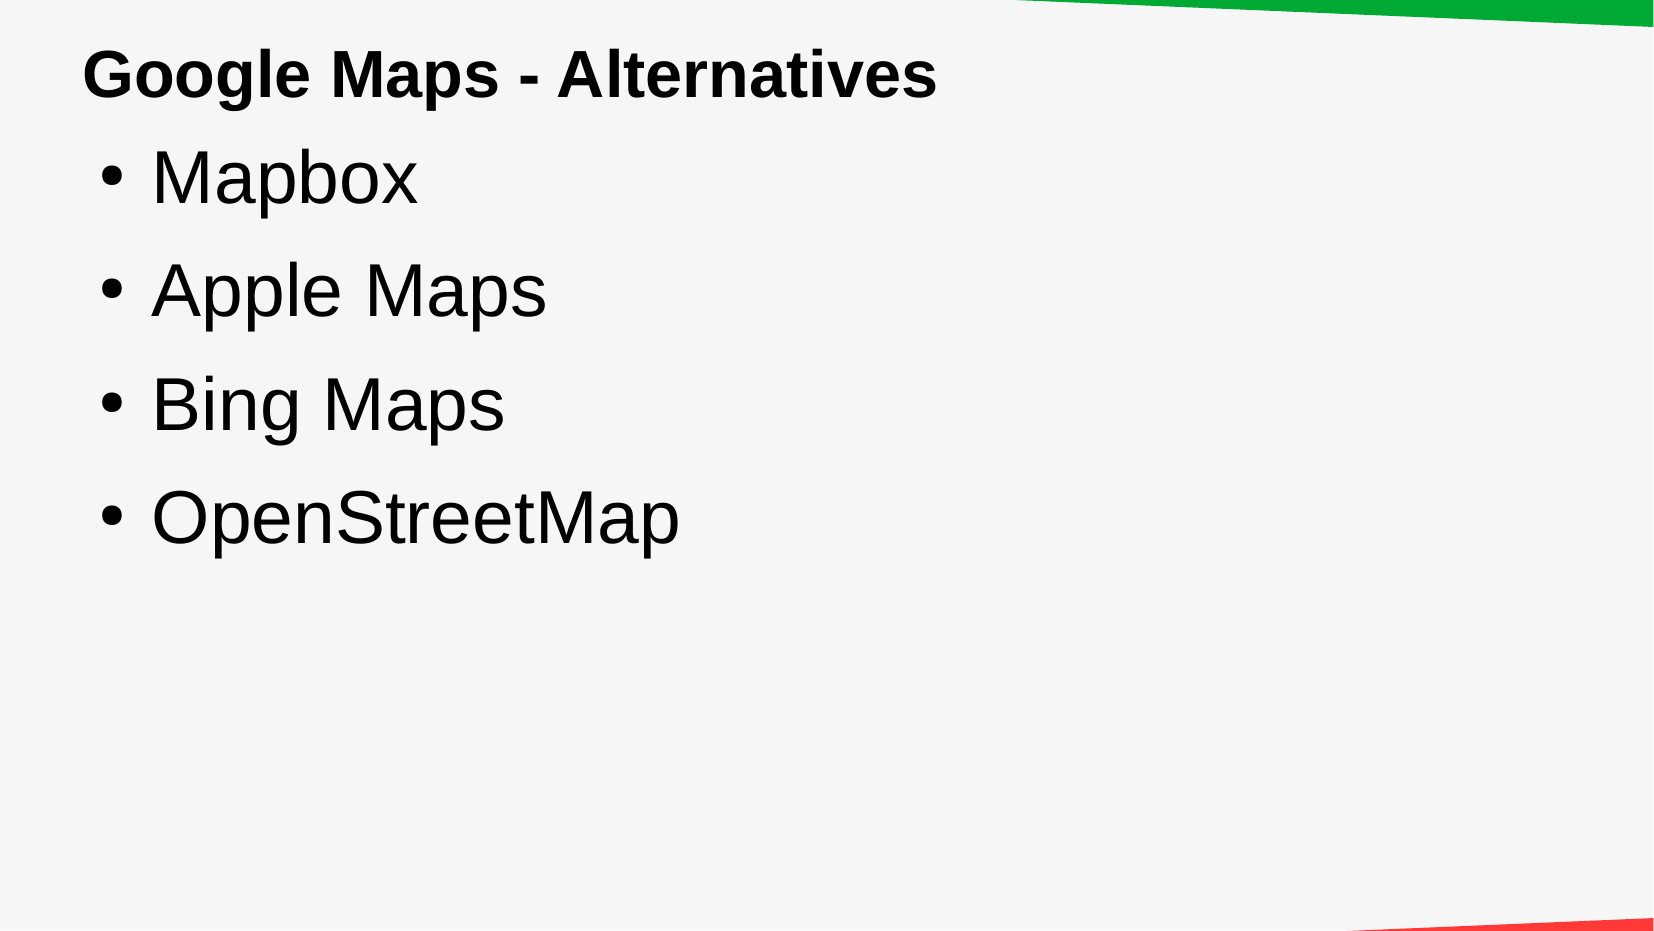

# Google Maps - Alternatives
Mapbox
Apple Maps
Bing Maps
OpenStreetMap